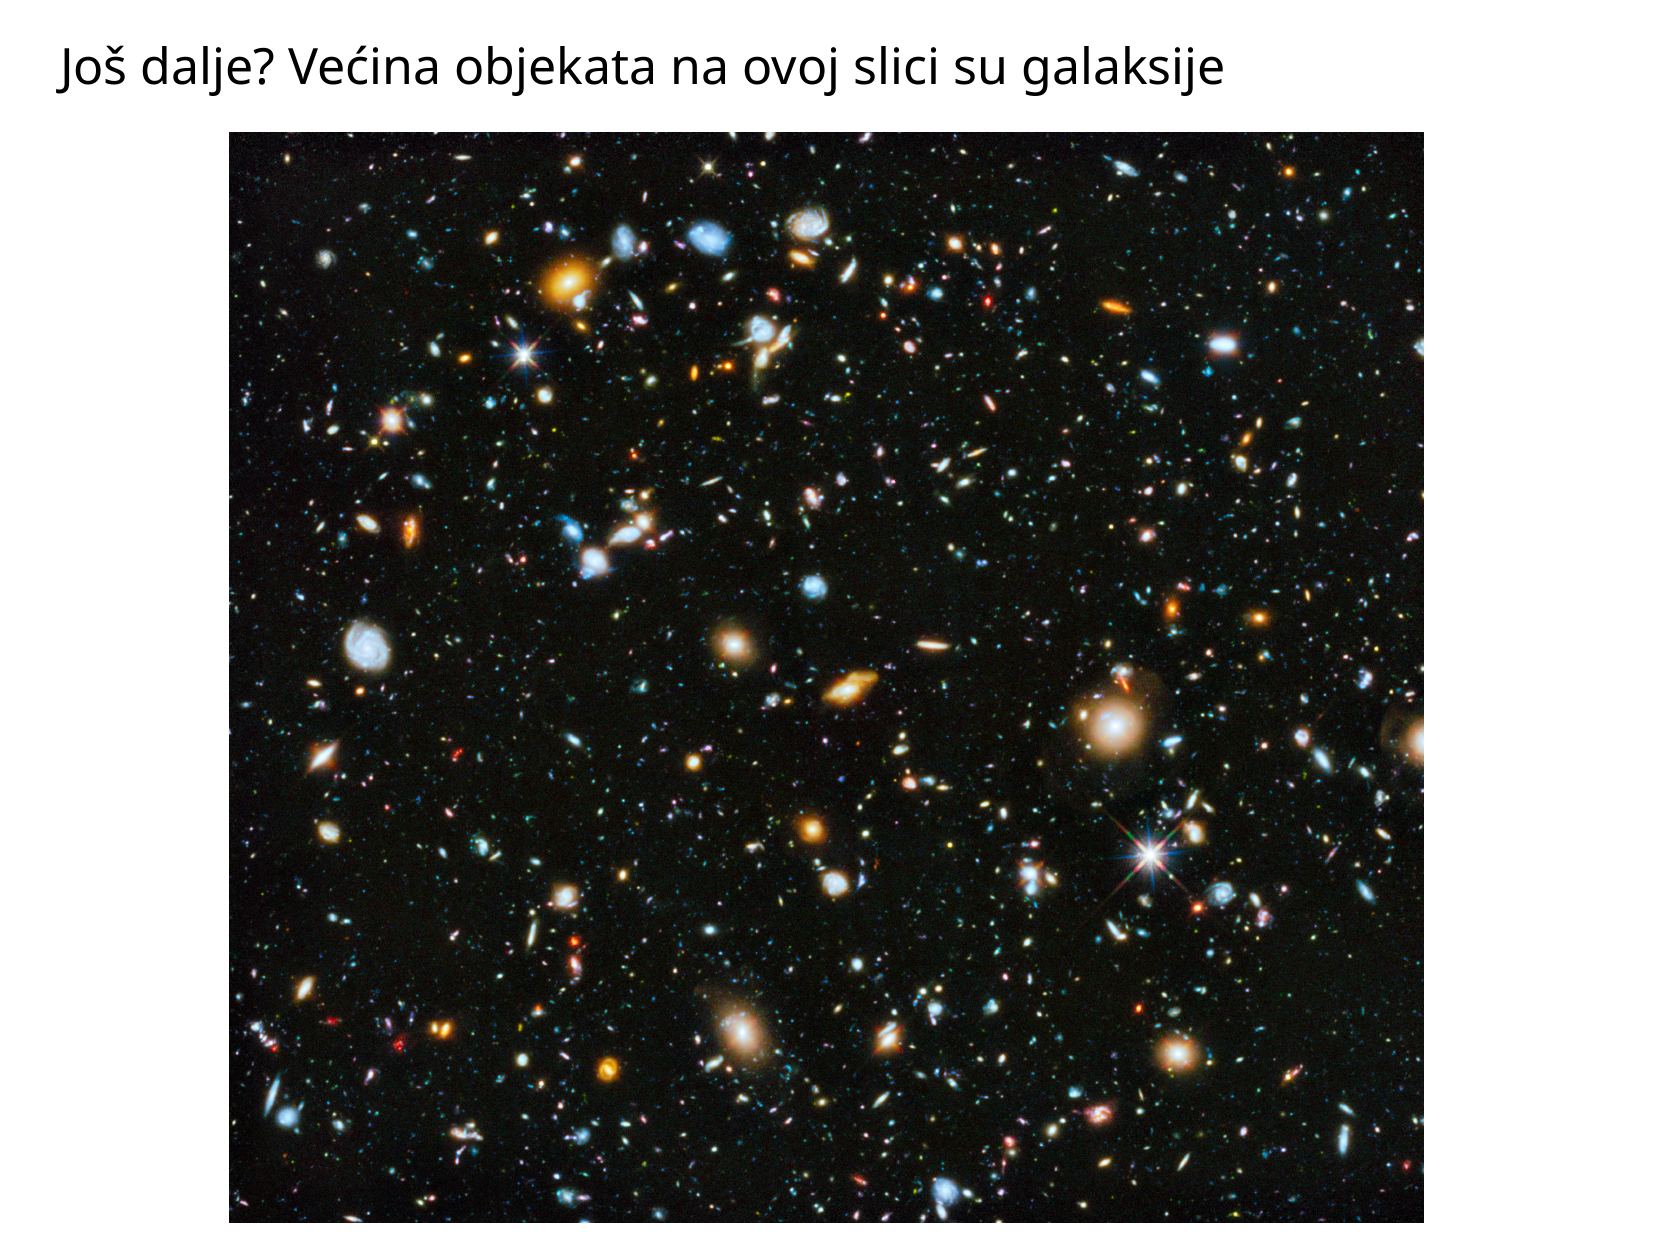

# Još dalje? Većina objekata na ovoj slici su galaksije